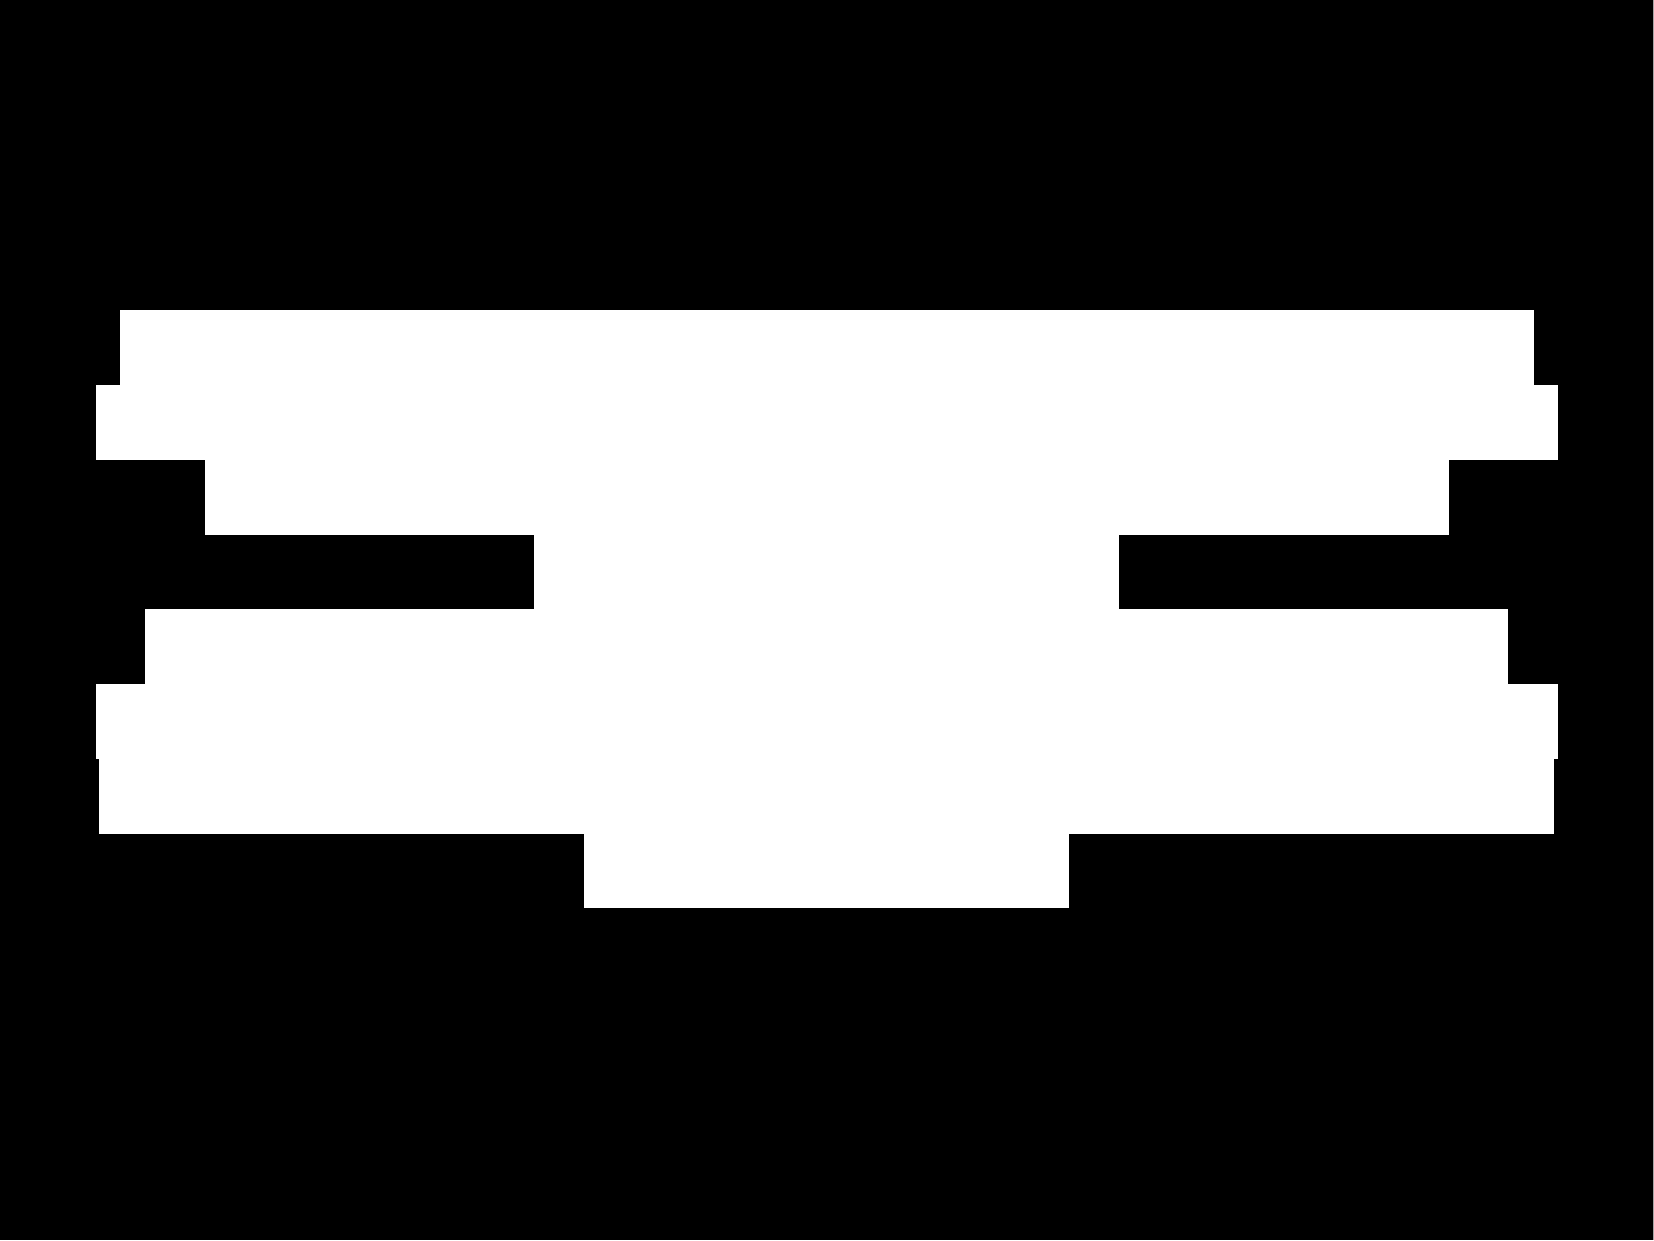

# Eu acalmo o mar, não temas ó meu filho Eu vim lhe ajudar, Sou seu porto seguro pode confiar, Eu sou maior que tudo, então pra que temer?
Eu estou com você.
Eu acalmo o mar estou na sua frente sou seu guardião, lhe guardo e lhe seguro com as minhas mãos, Eu sou maior que tudo e vou lhe abençoar você vai triunfar.